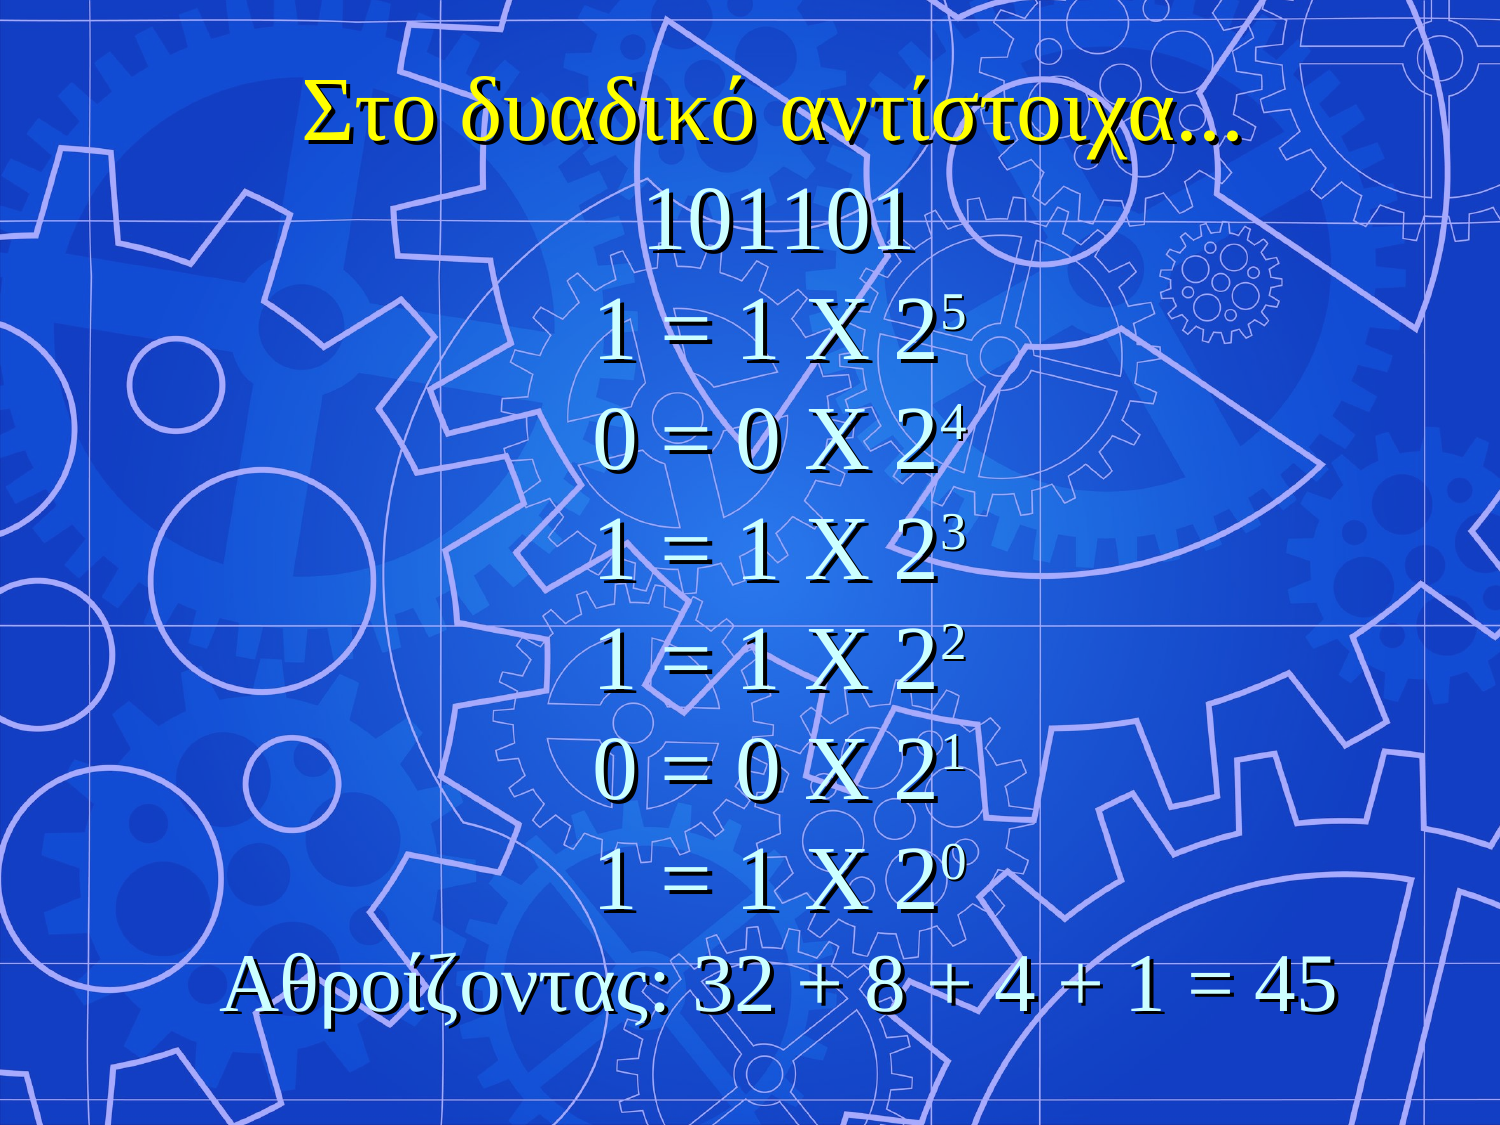

# Στο δυαδικό αντίστοιχα...
101101
1 = 1 Χ 25
0 = 0 Χ 24
1 = 1 Χ 23
1 = 1 Χ 22
0 = 0 Χ 21
1 = 1 Χ 20
Αθροίζοντας: 32 + 8 + 4 + 1 = 45